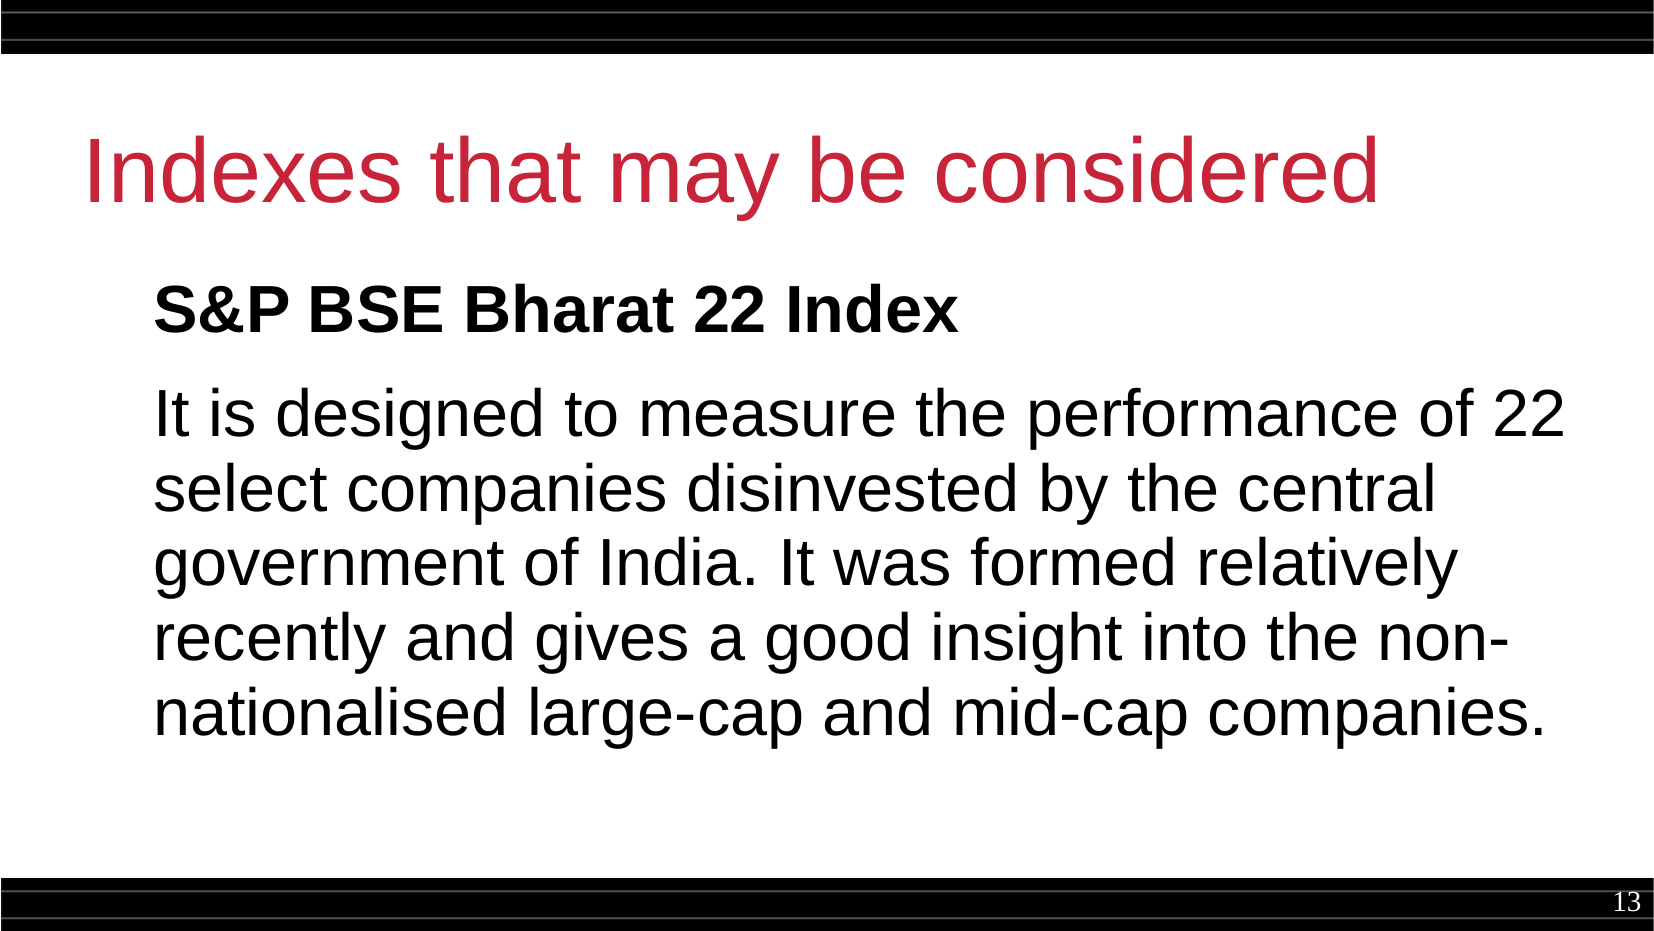

# Indexes that may be considered
S&P BSE Bharat 22 Index
It is designed to measure the performance of 22 select companies disinvested by the central government of India. It was formed relatively recently and gives a good insight into the non-nationalised large-cap and mid-cap companies.